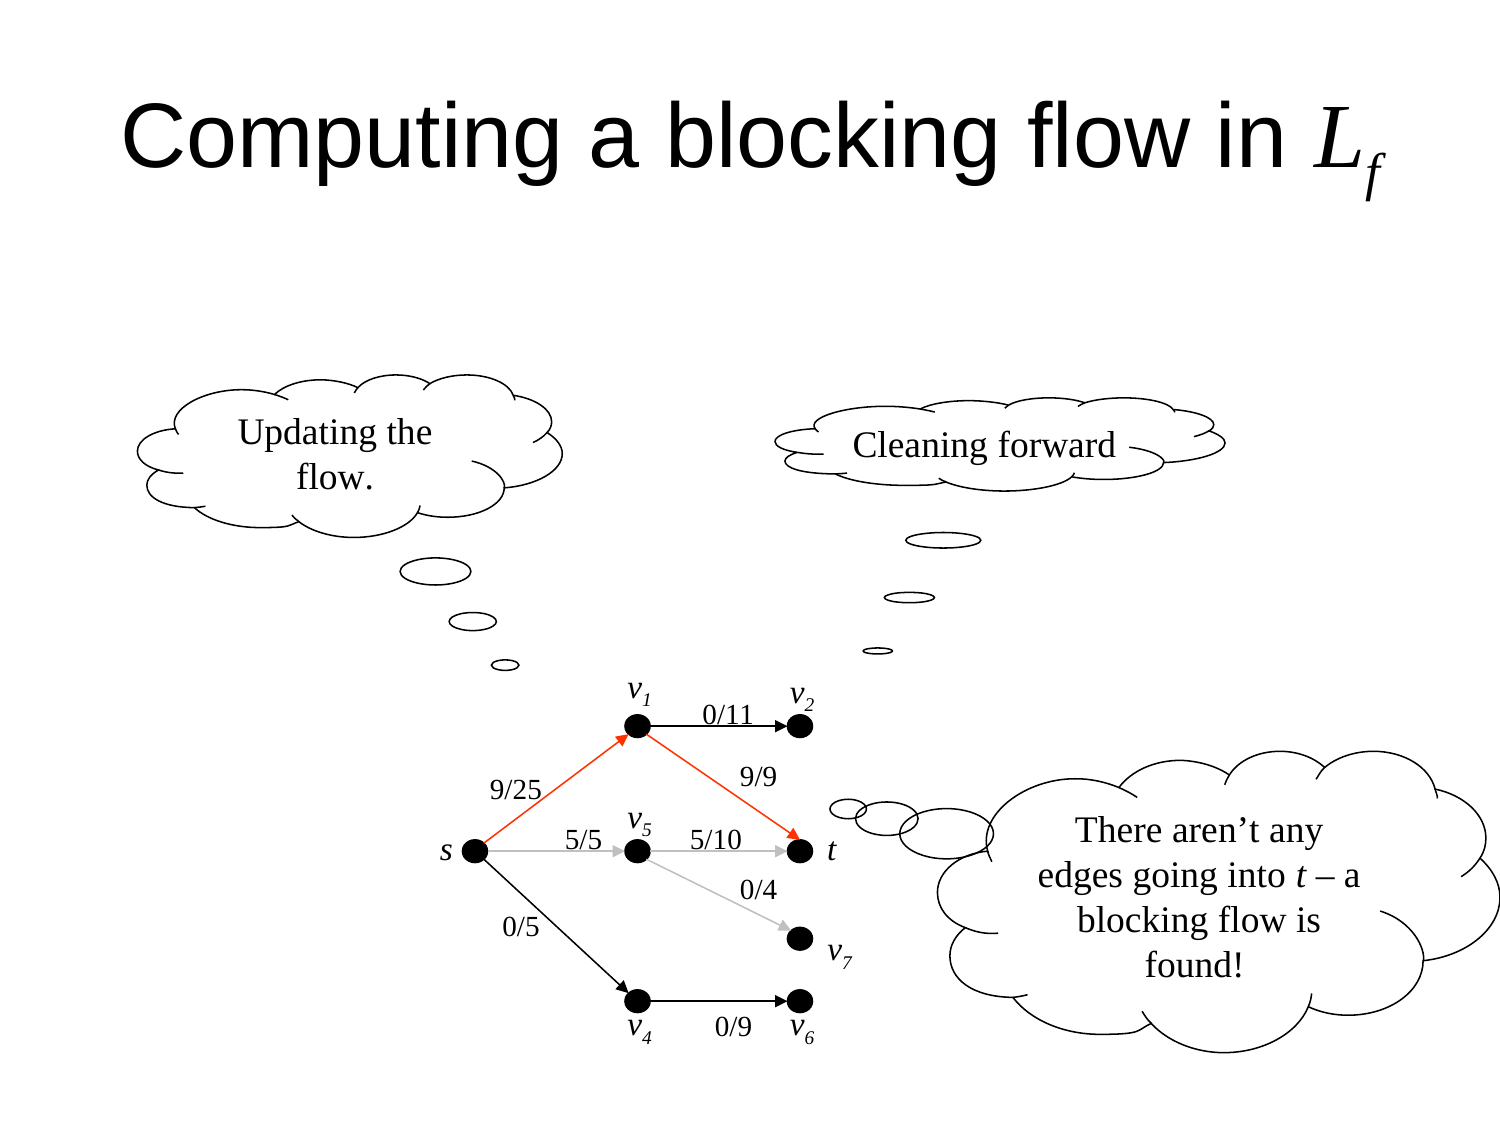

# Computing a blocking flow in Lf
Updating the flow.
Cleaning forward
v1
v2
0/11
9/9
There aren’t any edges going into t – a blocking flow is found!
9/25
v5
5/5
5/10
s
t
0/4
0/5
v7
v4
v6
0/9